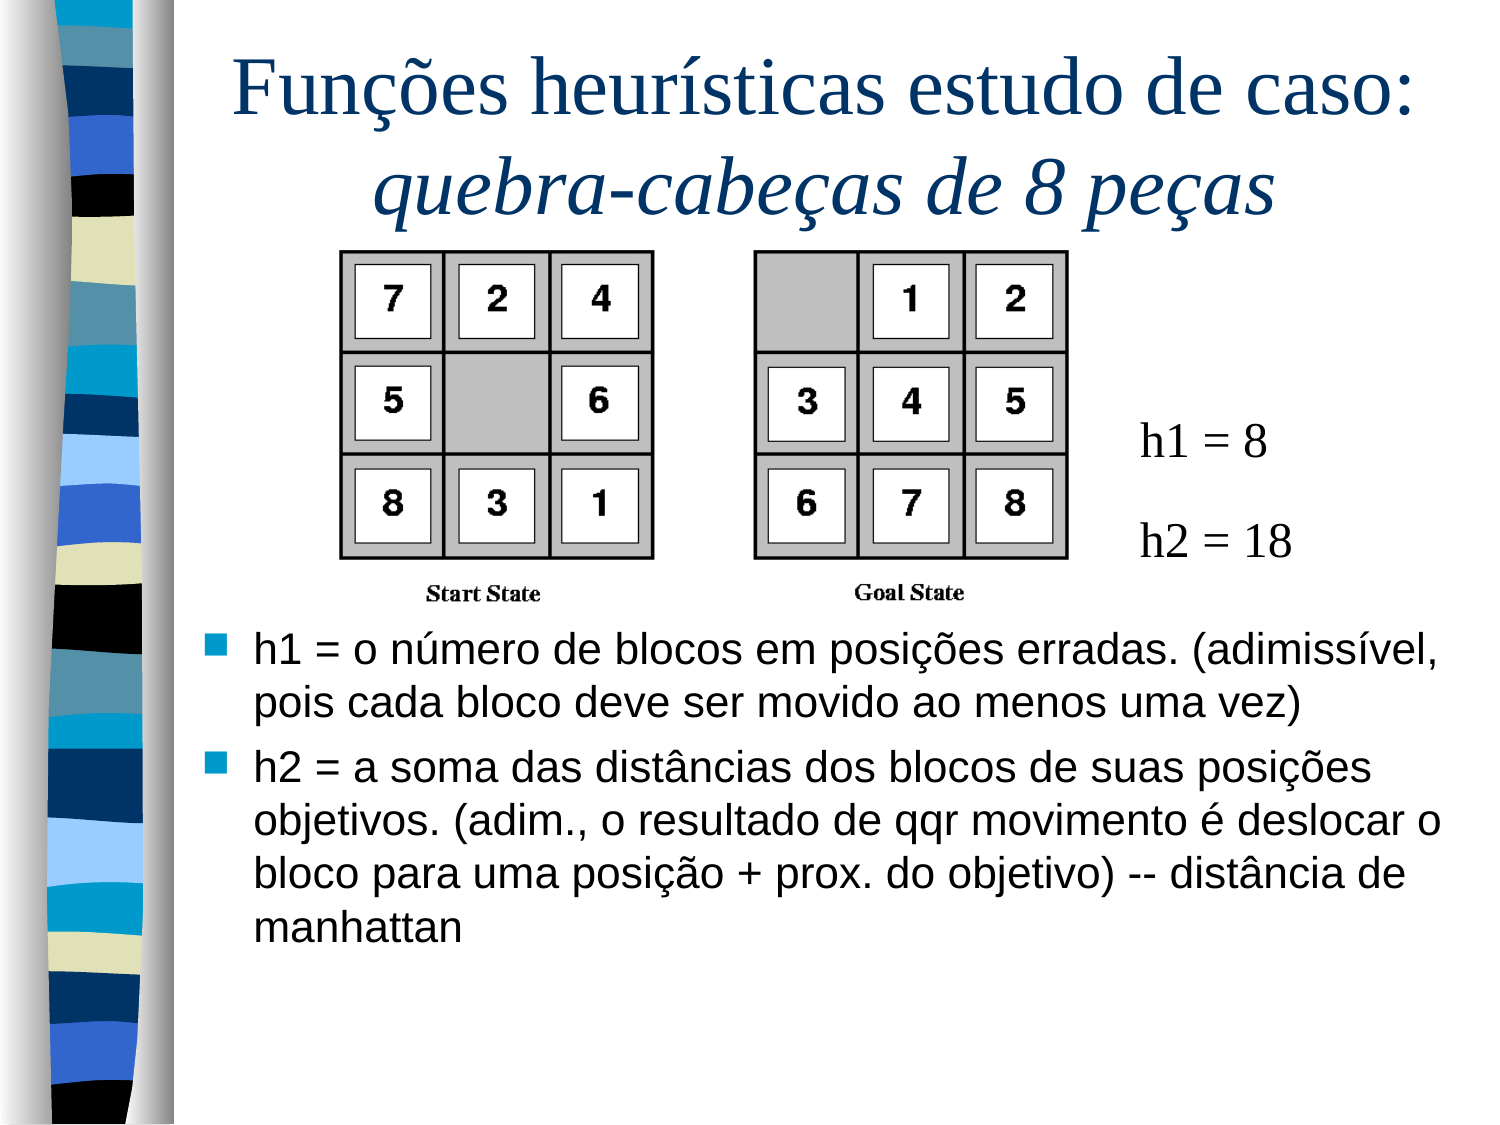

# Funções heurísticas estudo de caso: quebra-cabeças de 8 peças
h1 = 8
h2 = 18
h1 = o número de blocos em posições erradas. (adimissível, pois cada bloco deve ser movido ao menos uma vez)
h2 = a soma das distâncias dos blocos de suas posições objetivos. (adim., o resultado de qqr movimento é deslocar o bloco para uma posição + prox. do objetivo) -- distância de manhattan